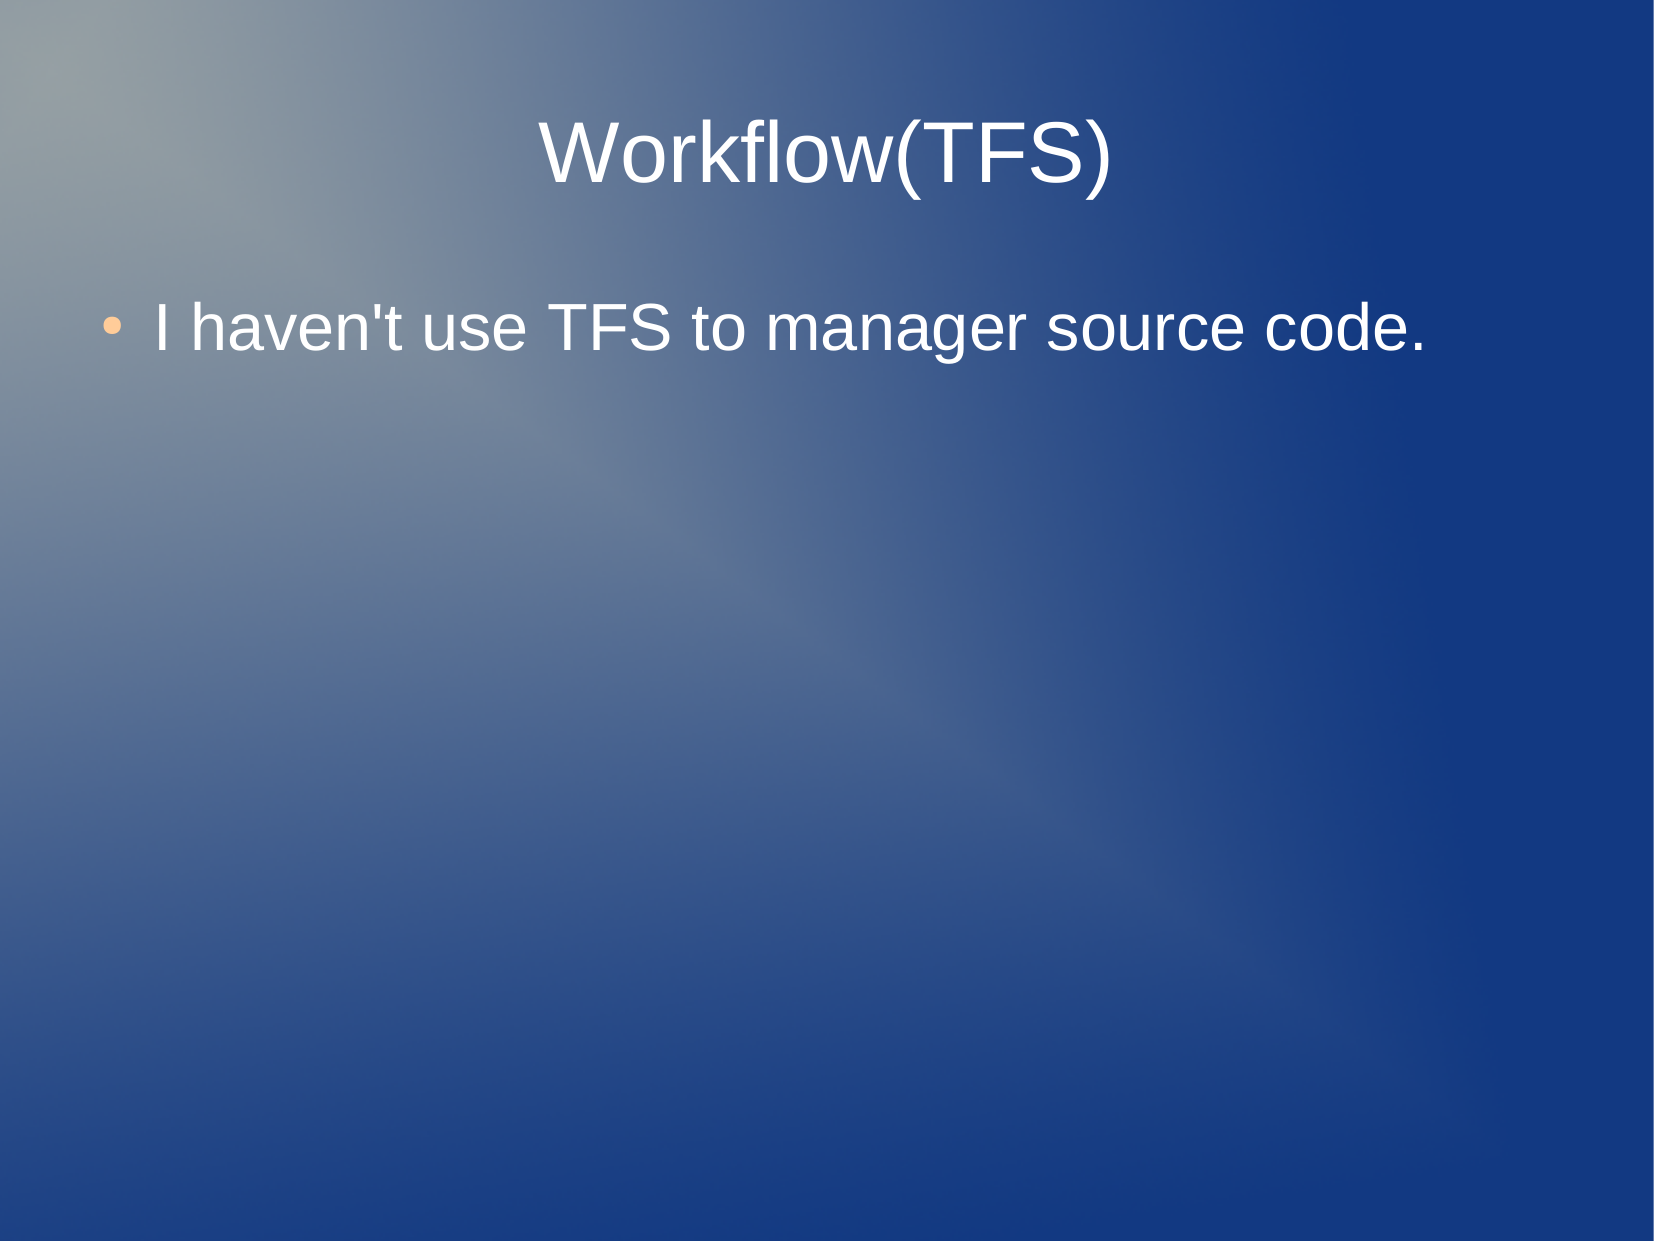

# Workflow(TFS)
I haven't use TFS to manager source code.